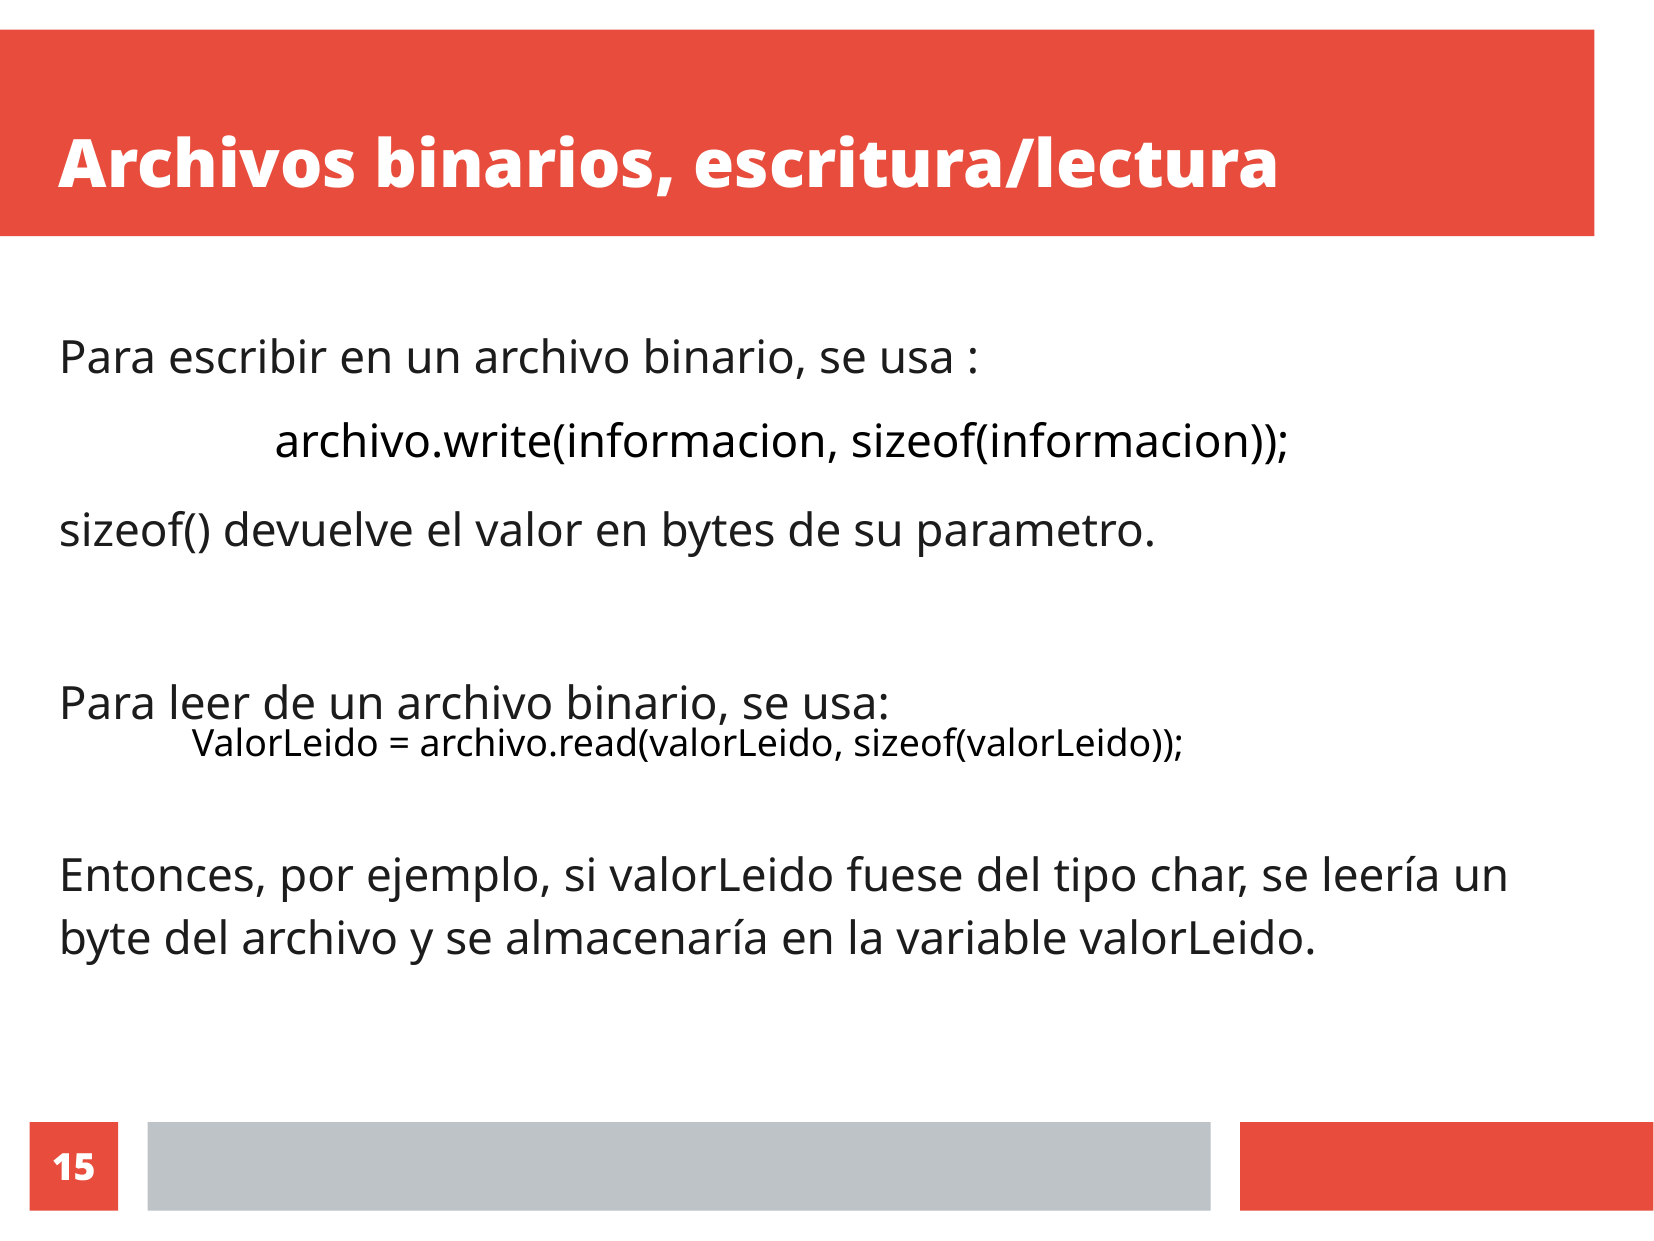

# Archivos binarios, escritura/lectura
Para escribir en un archivo binario, se usa :
sizeof() devuelve el valor en bytes de su parametro.
Para leer de un archivo binario, se usa:
Entonces, por ejemplo, si valorLeido fuese del tipo char, se leería un byte del archivo y se almacenaría en la variable valorLeido.
archivo.write(informacion, sizeof(informacion));
ValorLeido = archivo.read(valorLeido, sizeof(valorLeido));
15